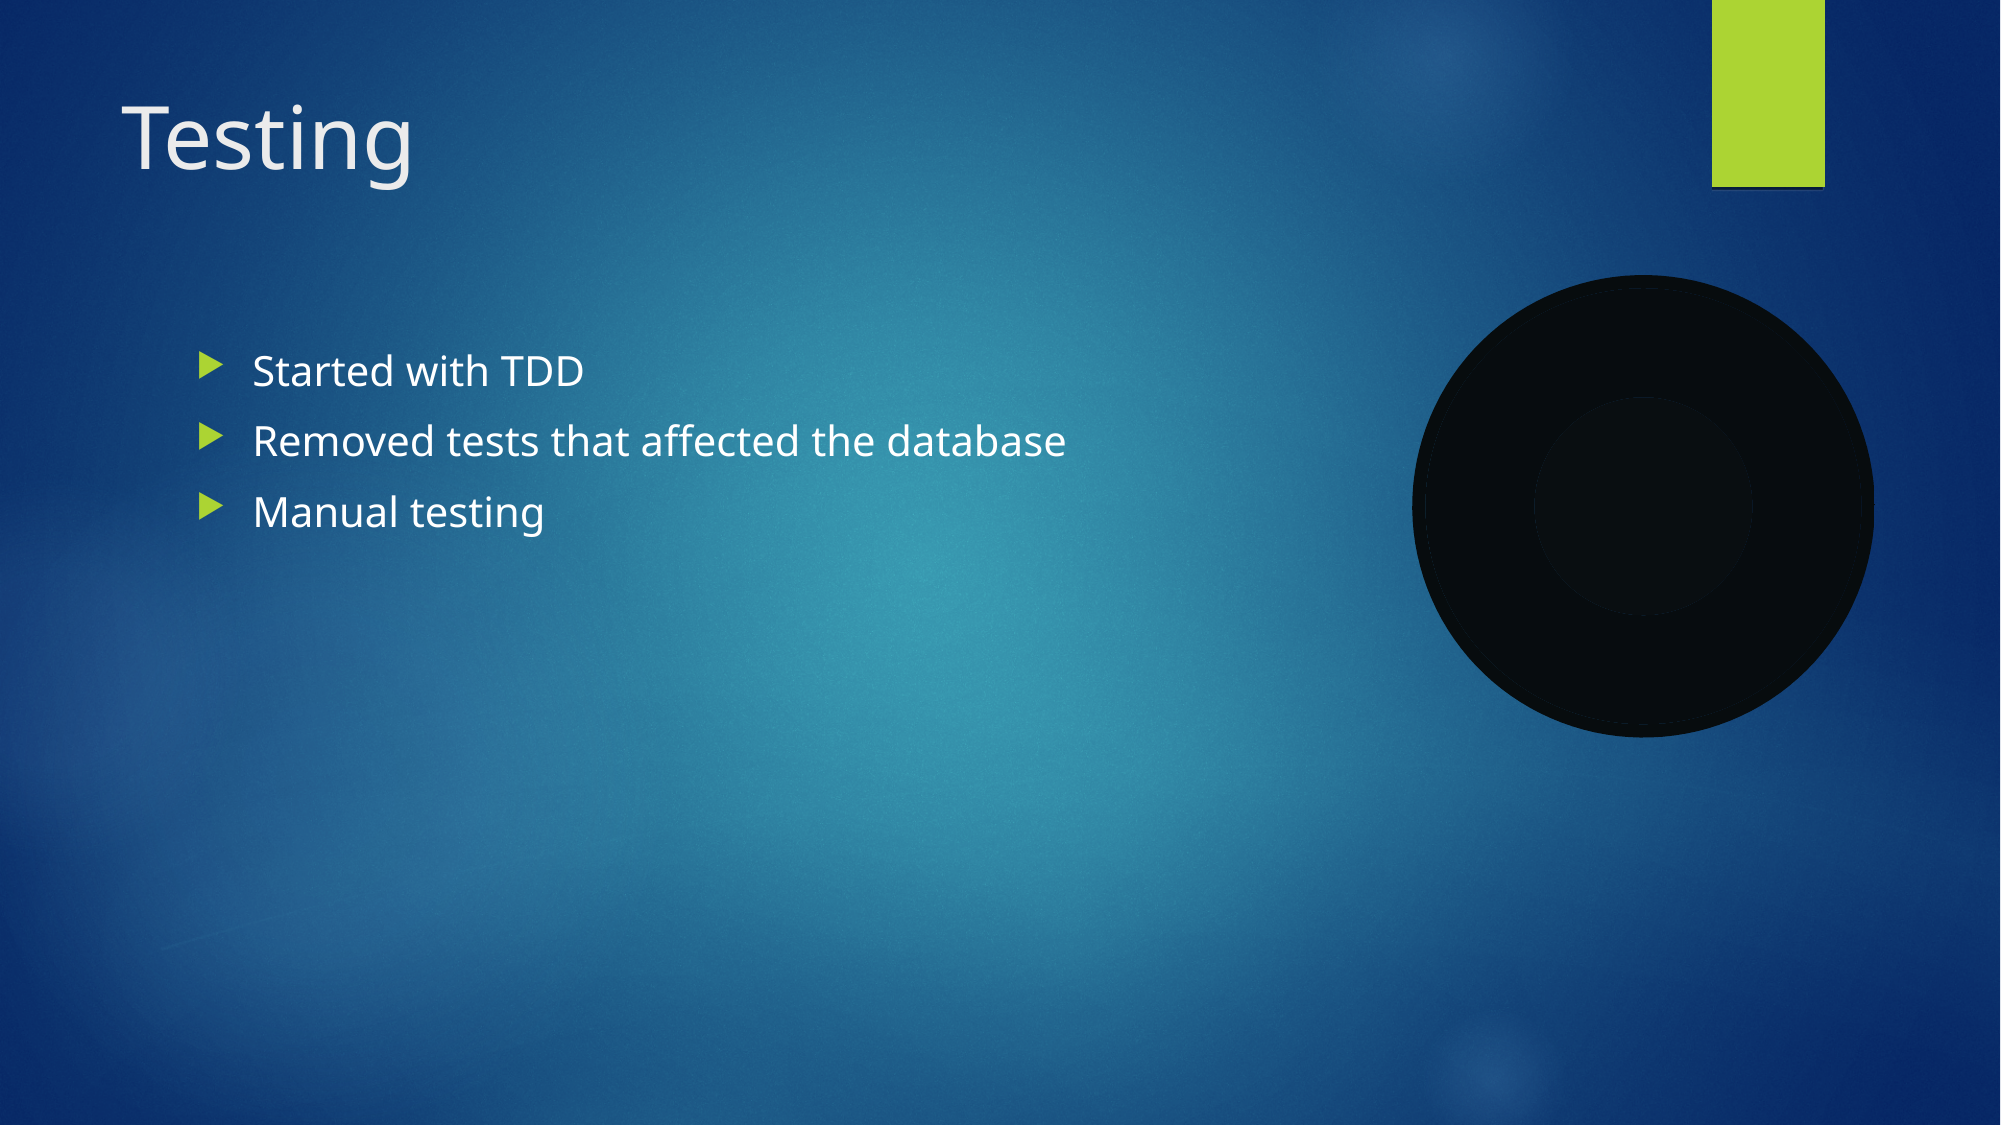

# Testing
Started with TDD
Removed tests that affected the database
Manual testing